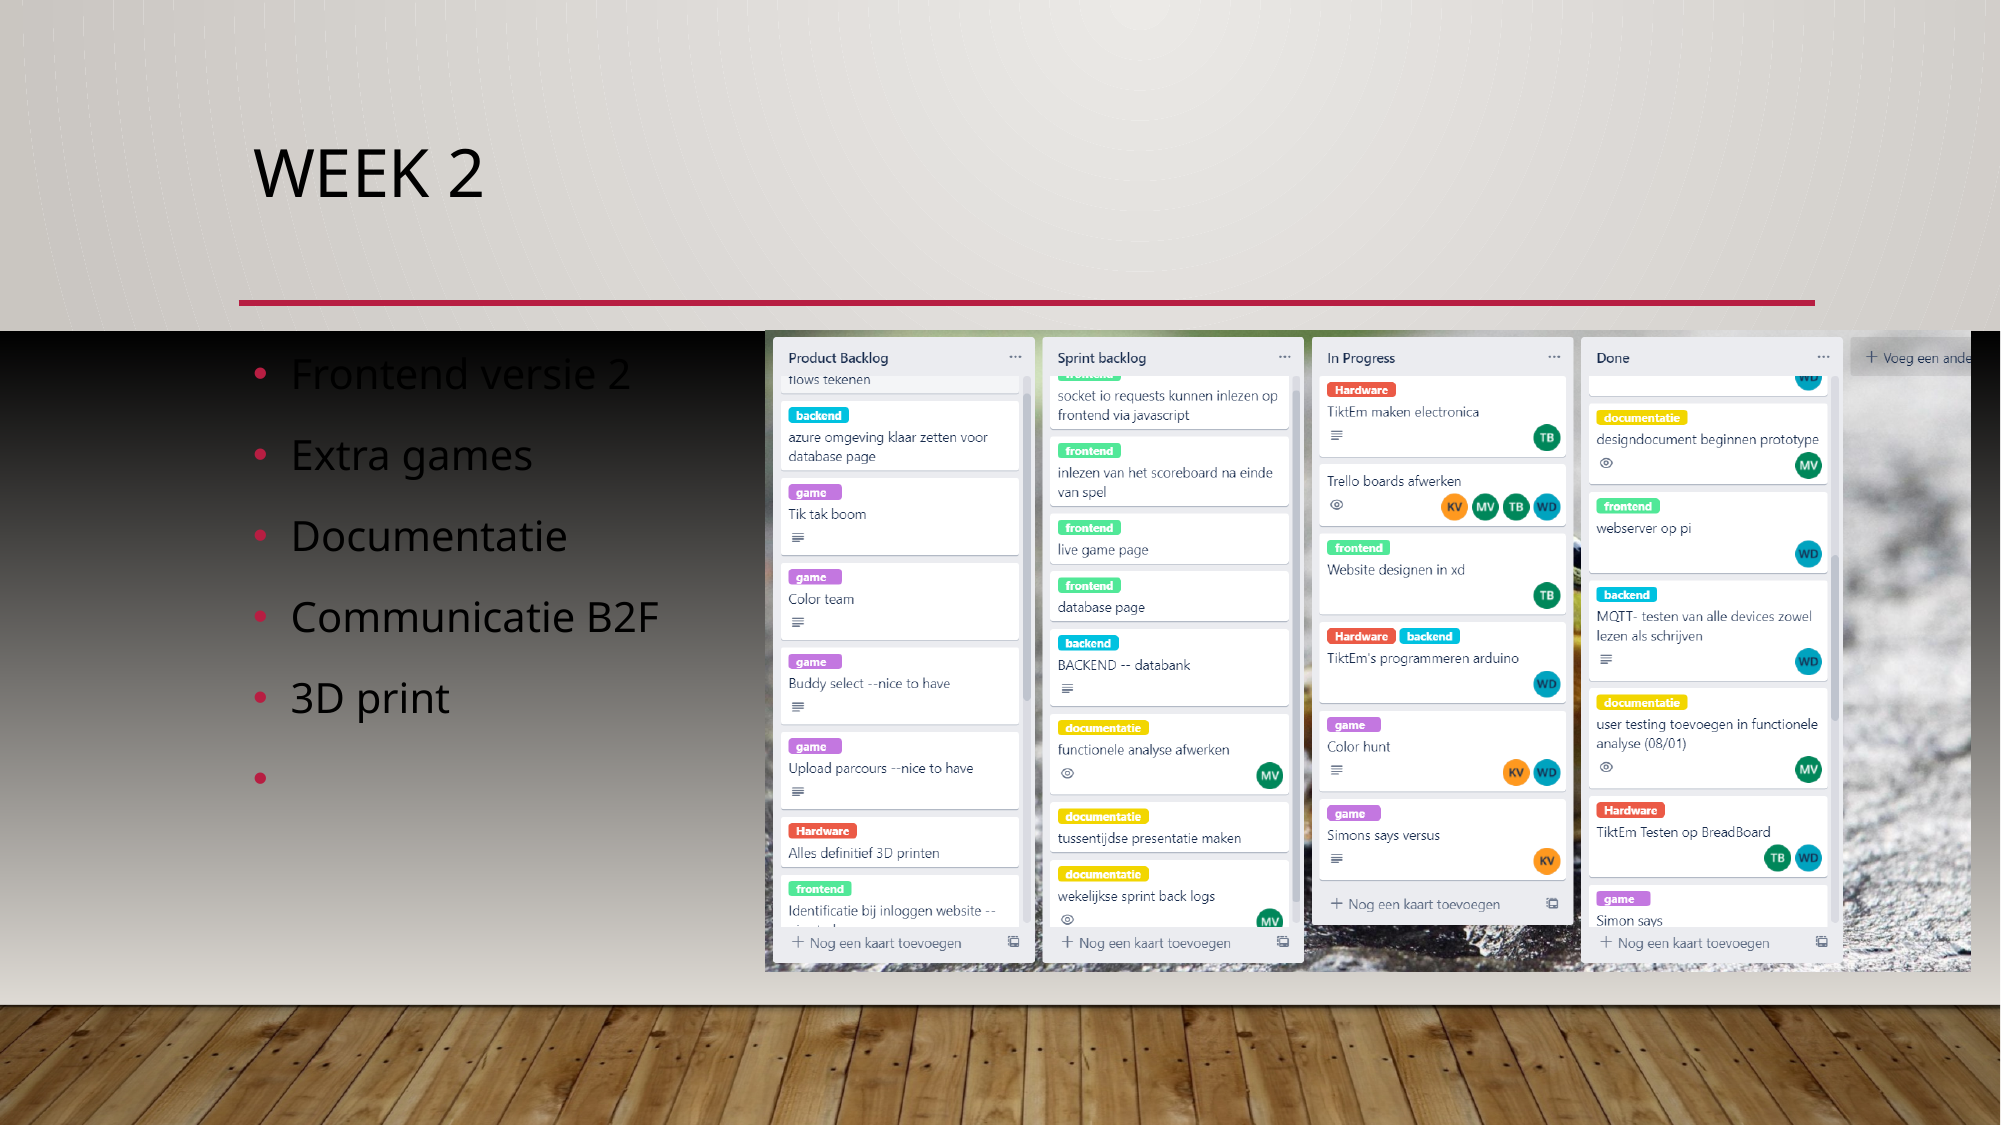

# Week 2
Frontend versie 2
Extra games
Documentatie
Communicatie B2F
3D print